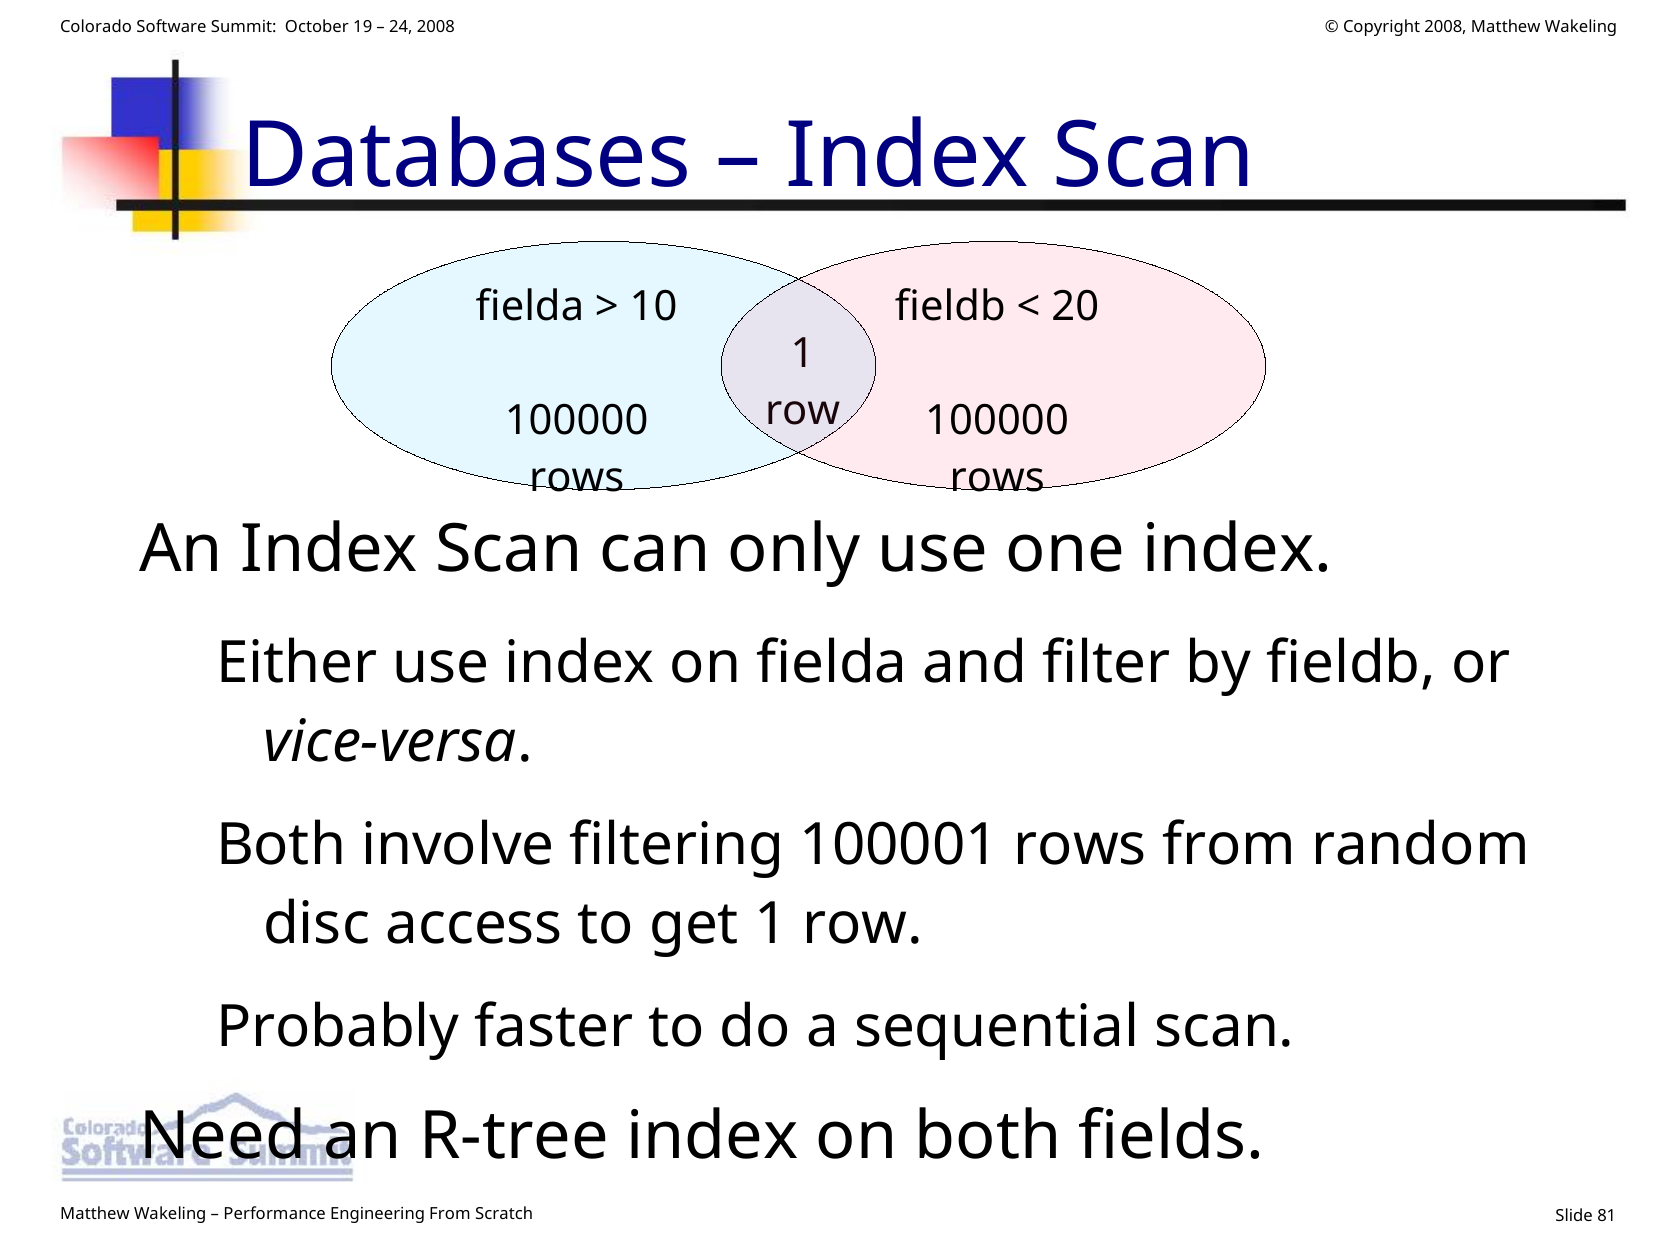

# Databases – Index Scan
fielda > 10
100000
rows
fieldb < 20
100000
rows
1
row
An Index Scan can only use one index.
Either use index on fielda and filter by fieldb, or vice-versa.
Both involve filtering 100001 rows from random disc access to get 1 row.
Probably faster to do a sequential scan.
Need an R-tree index on both fields.